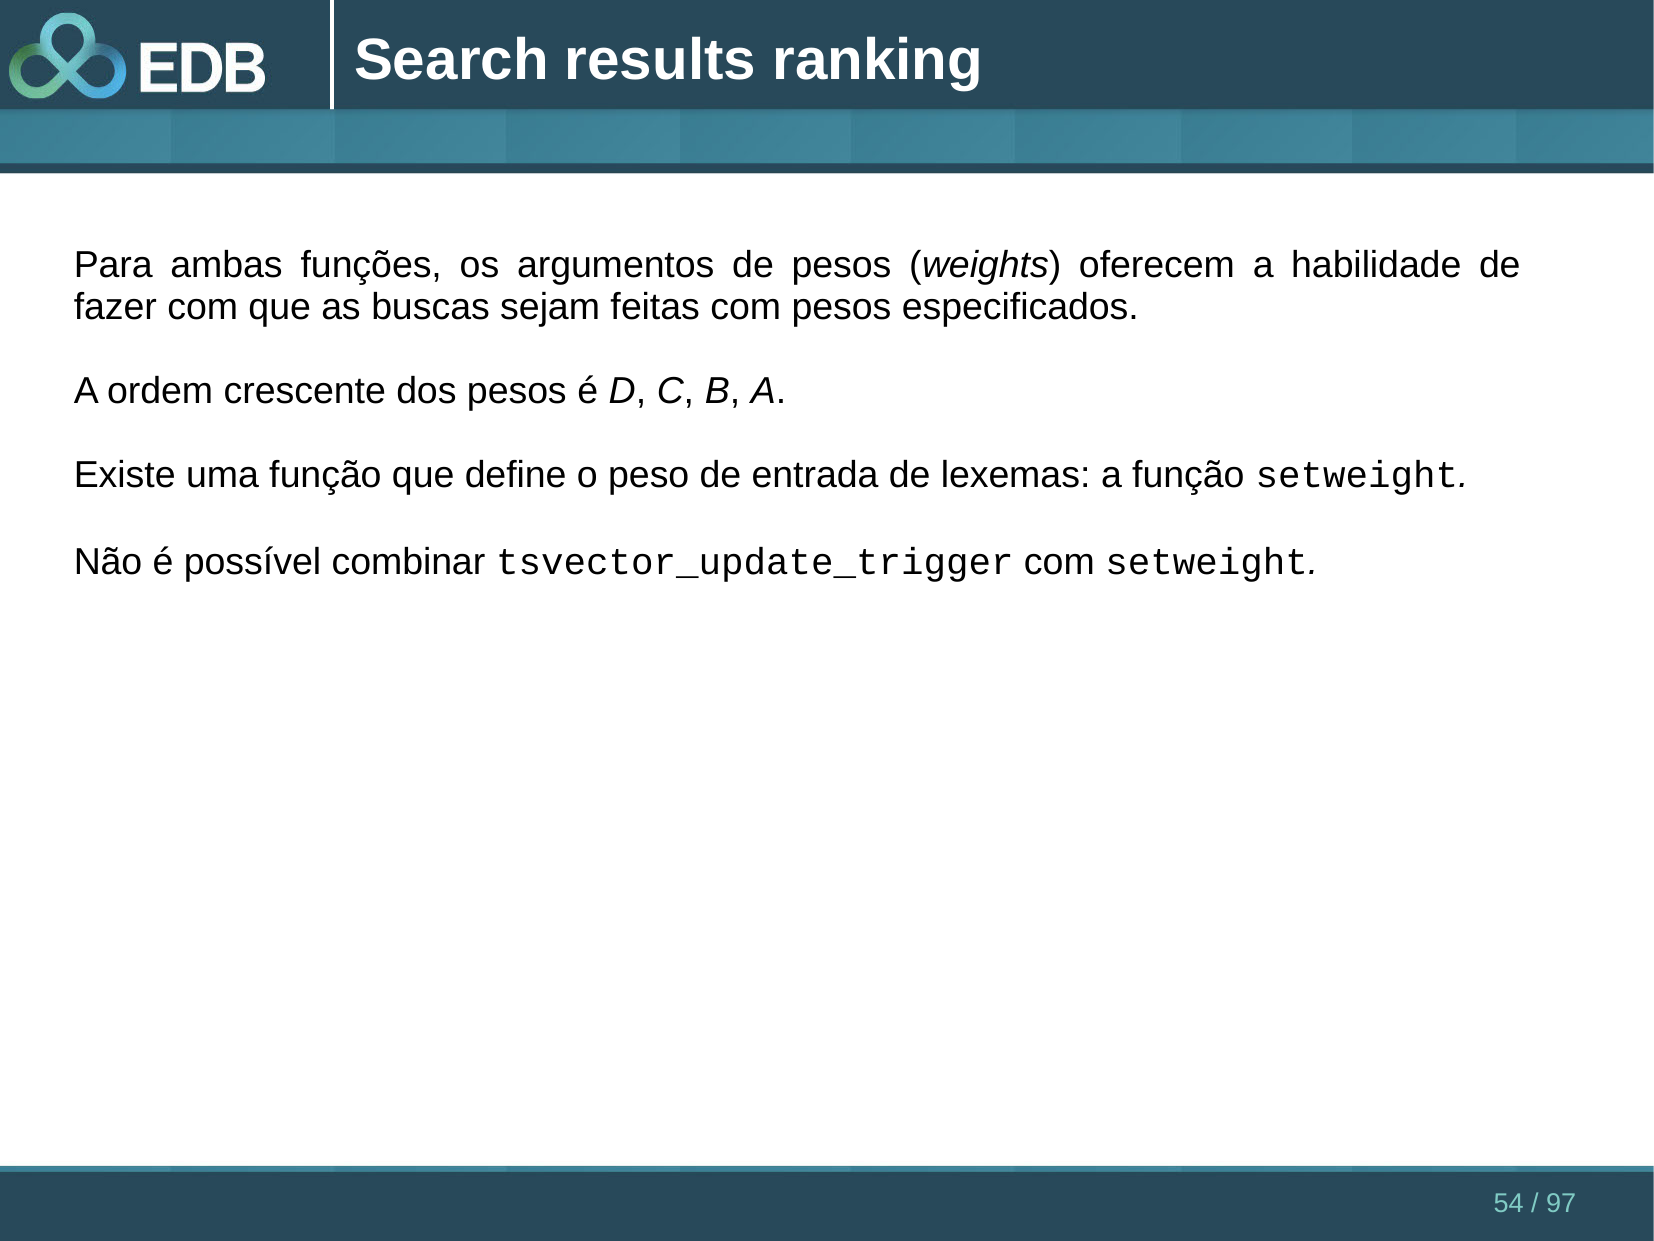

# Search results ranking
Para ambas funções, os argumentos de pesos (weights) oferecem a habilidade de fazer com que as buscas sejam feitas com pesos especificados.
A ordem crescente dos pesos é D, C, B, A.
Existe uma função que define o peso de entrada de lexemas: a função setweight.
Não é possível combinar tsvector_update_trigger com setweight.